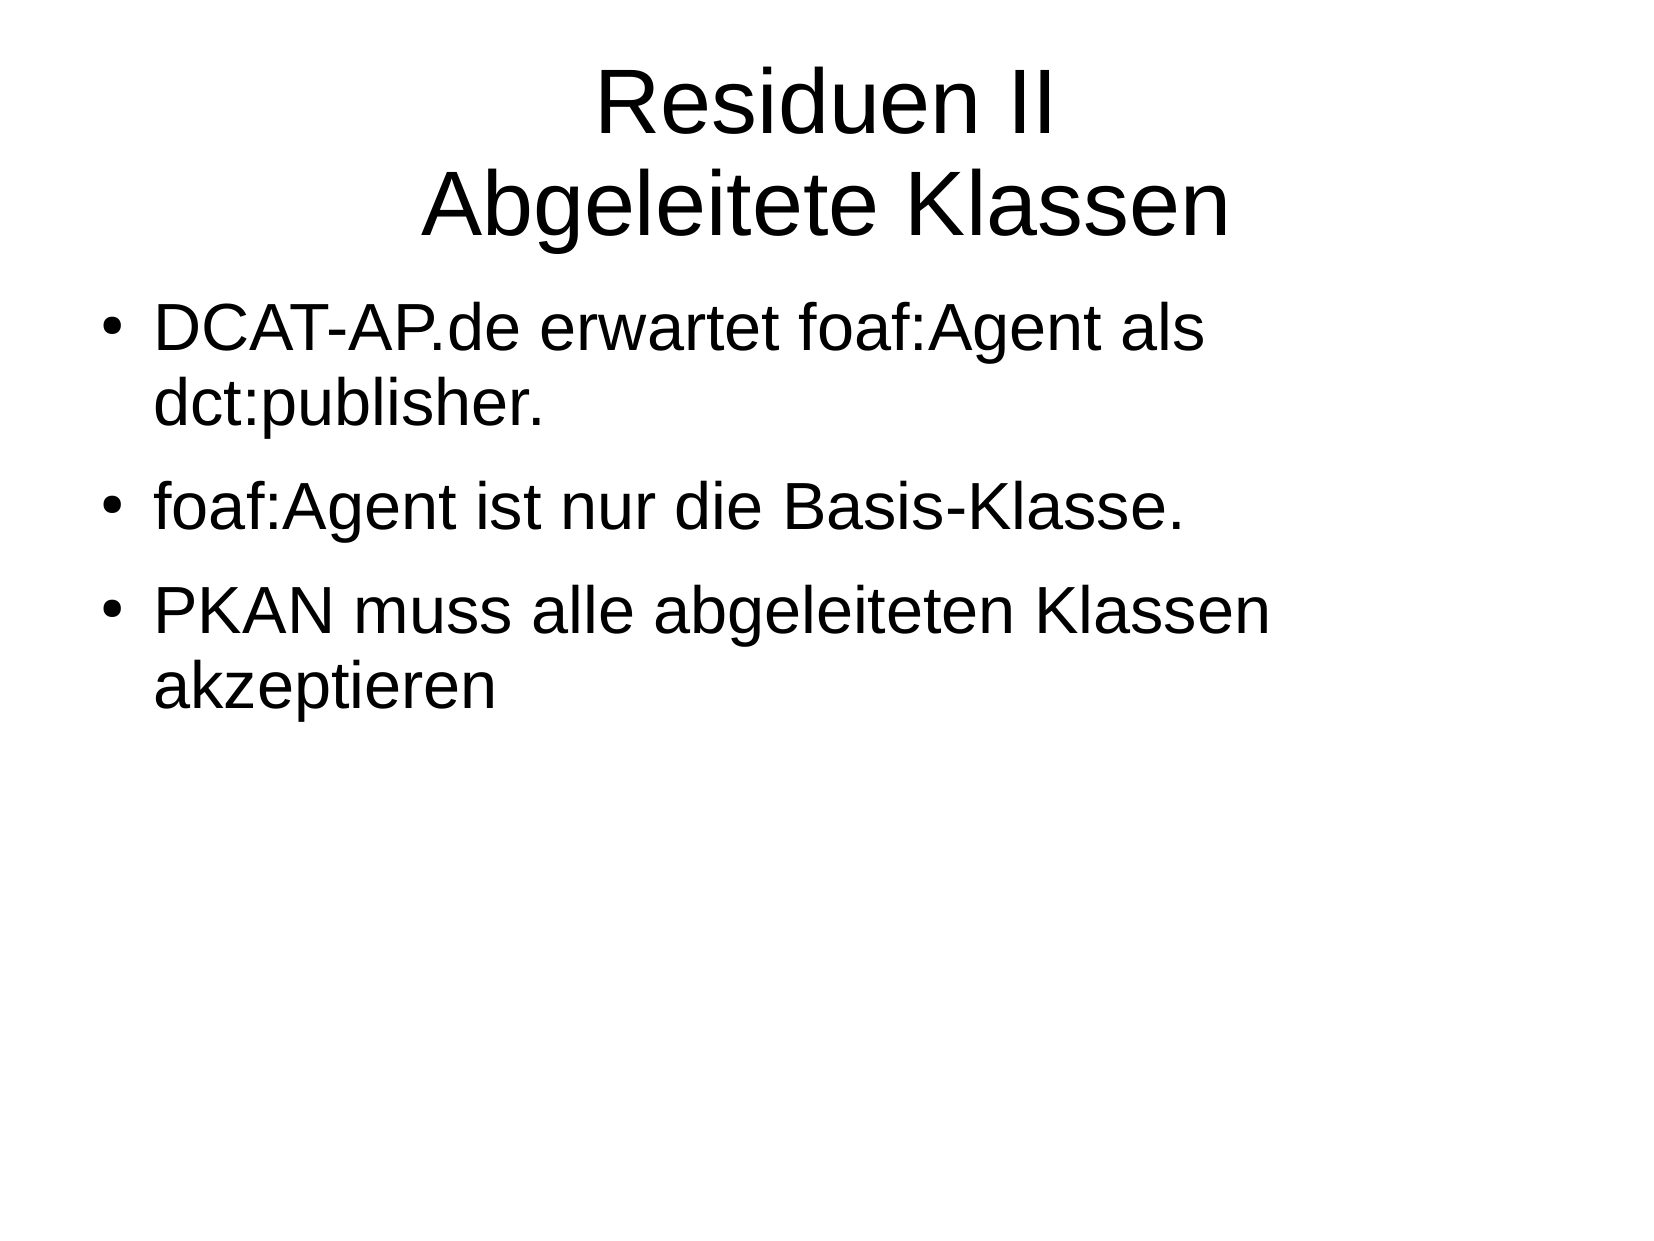

# Residuen II Abgeleitete Klassen
DCAT-AP.de erwartet foaf:Agent als dct:publisher.
foaf:Agent ist nur die Basis-Klasse.
PKAN muss alle abgeleiteten Klassen akzeptieren